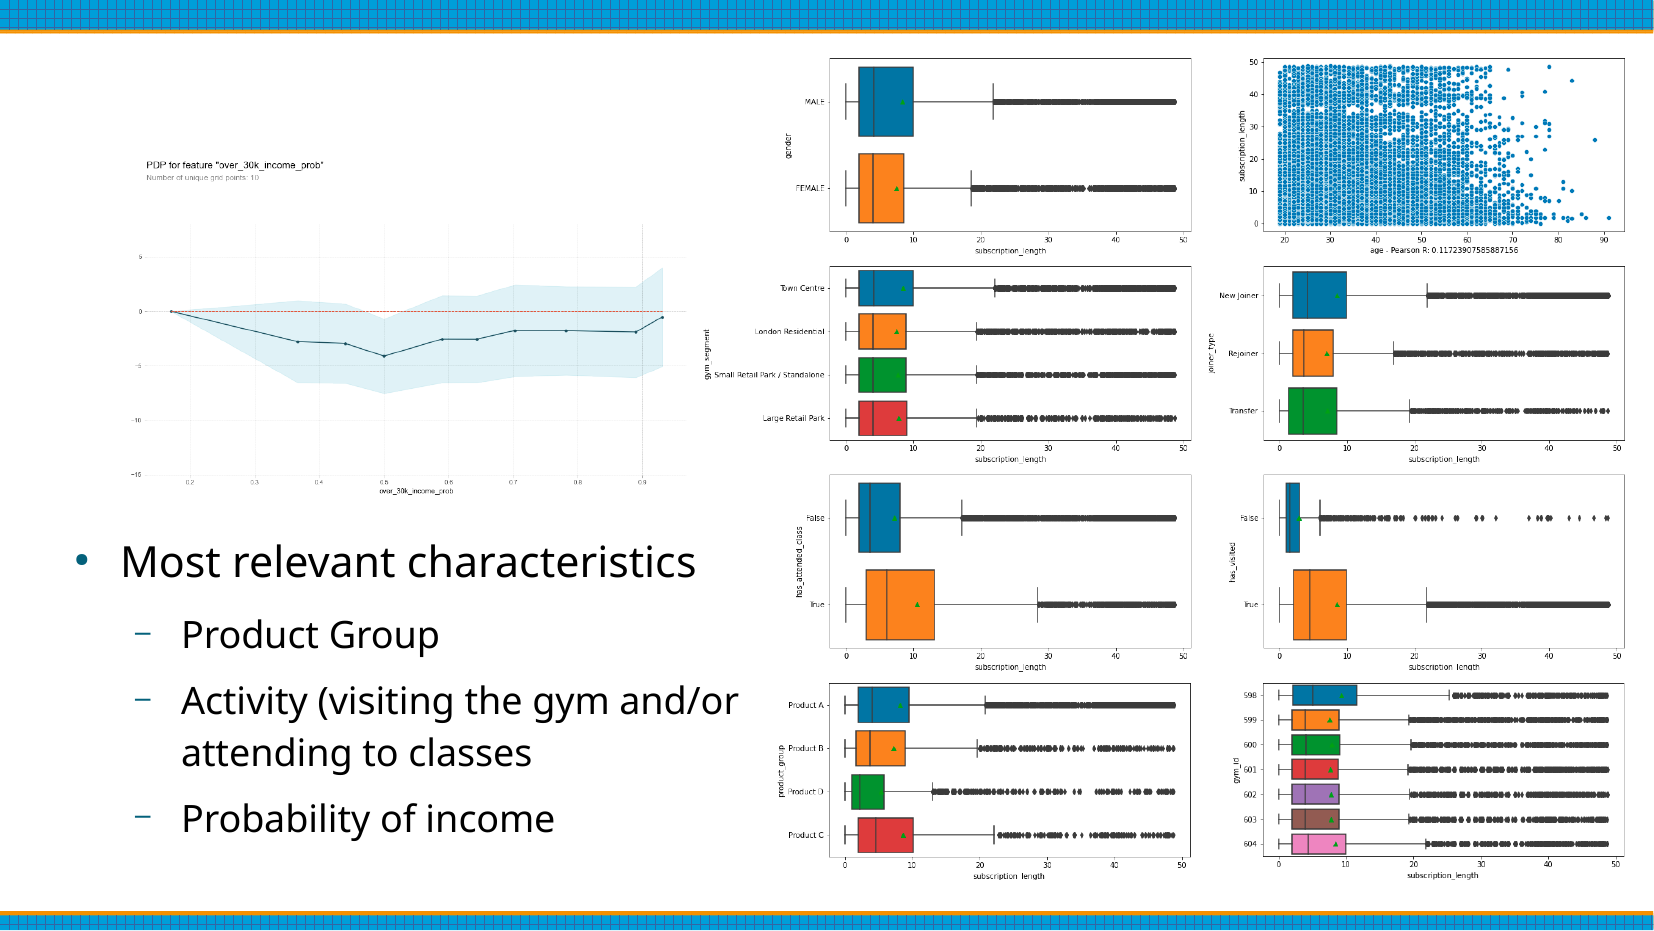

# Most relevant characteristics
Product Group
Activity (visiting the gym and/or attending to classes
Probability of income